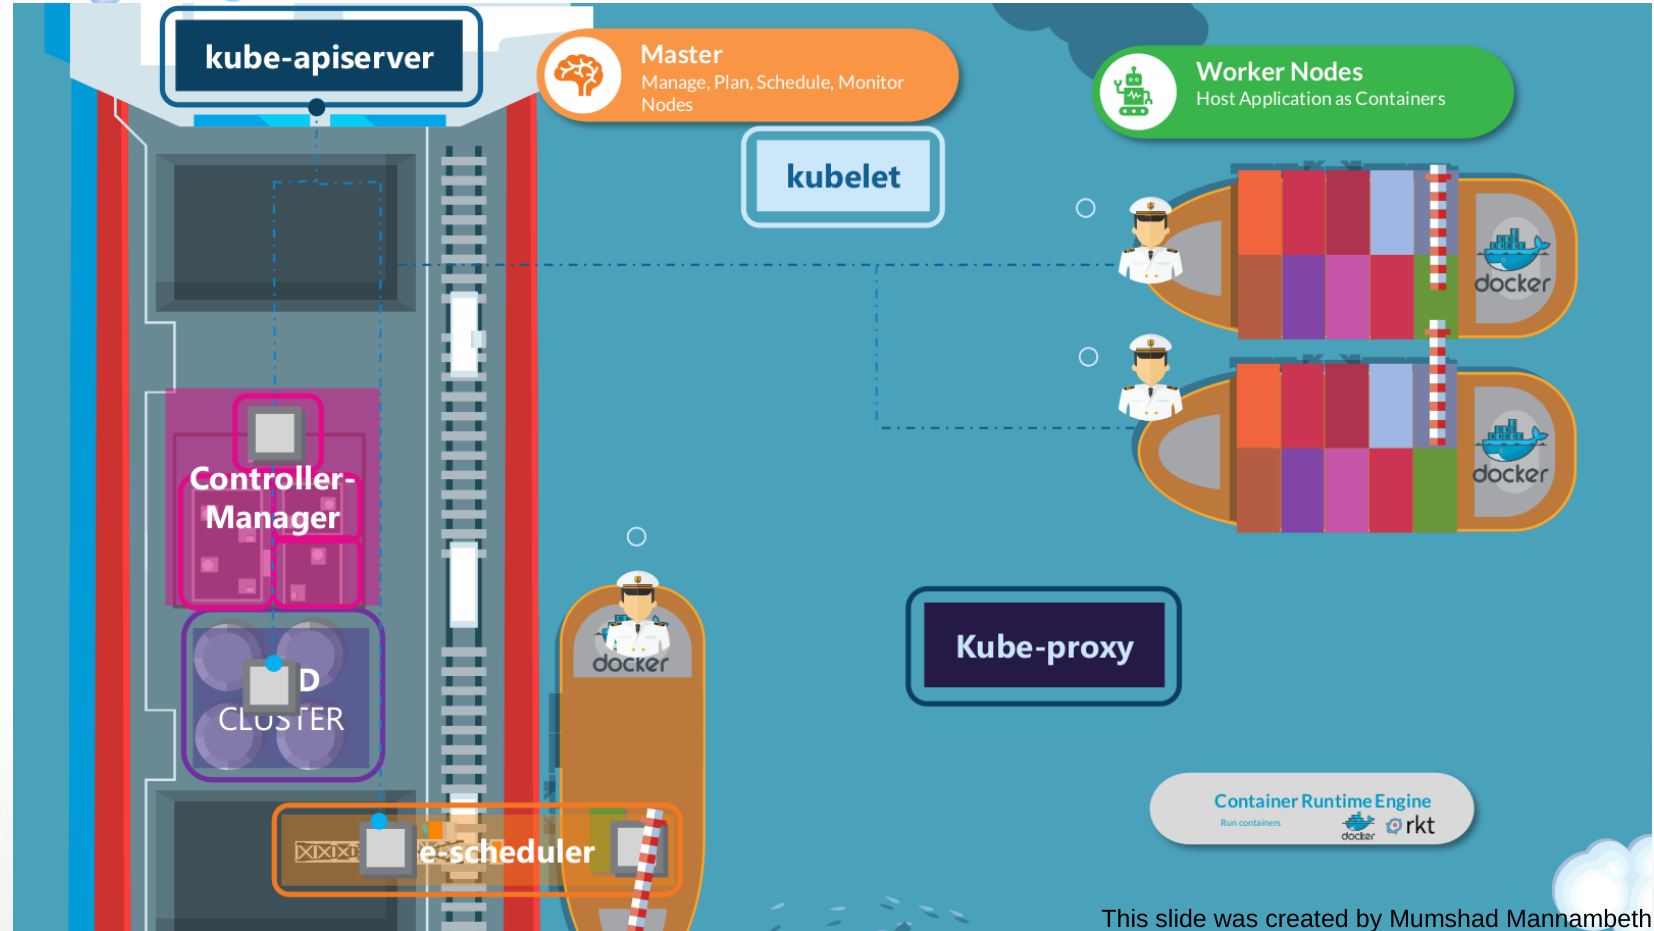

10
This slide was created by Mumshad Mannambeth